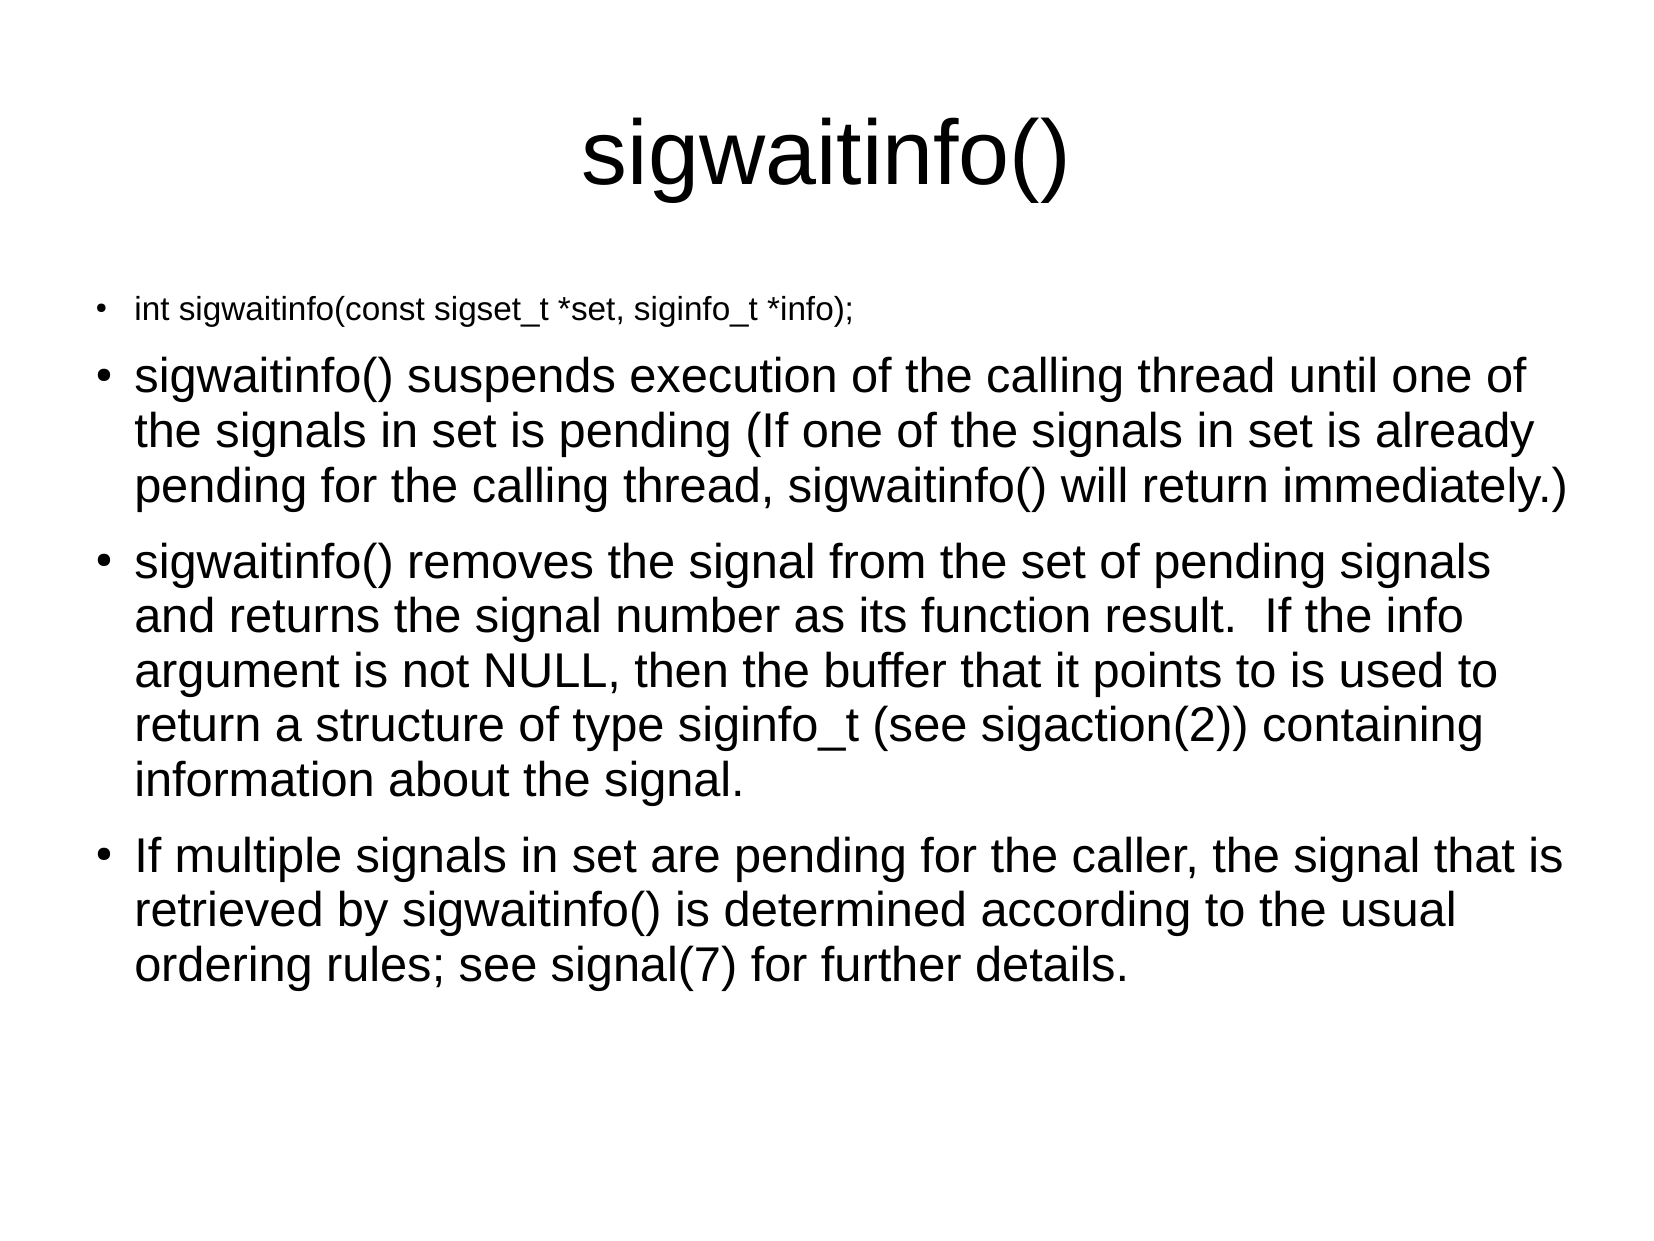

# sigwaitinfo()
int sigwaitinfo(const sigset_t *set, siginfo_t *info);
sigwaitinfo() suspends execution of the calling thread until one of the signals in set is pending (If one of the signals in set is already pending for the calling thread, sigwaitinfo() will return immediately.)
sigwaitinfo() removes the signal from the set of pending signals and returns the signal number as its function result. If the info argument is not NULL, then the buffer that it points to is used to return a structure of type siginfo_t (see sigaction(2)) containing information about the signal.
If multiple signals in set are pending for the caller, the signal that is retrieved by sigwaitinfo() is determined according to the usual ordering rules; see signal(7) for further details.